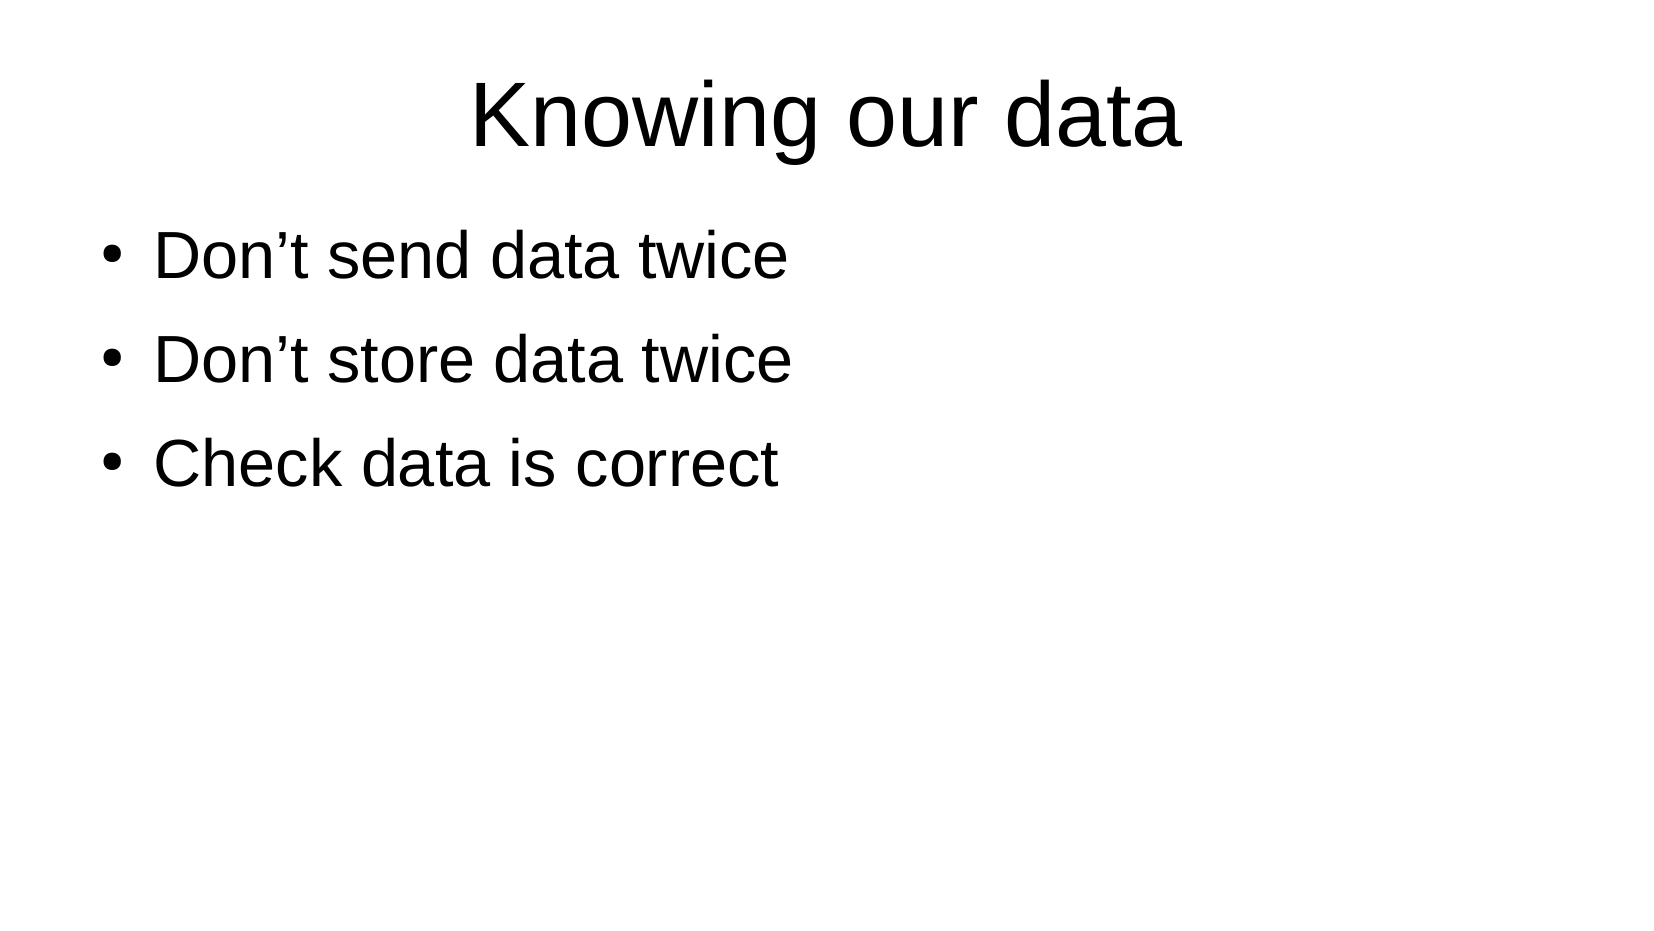

# Knowing our data
Don’t send data twice
Don’t store data twice
Check data is correct